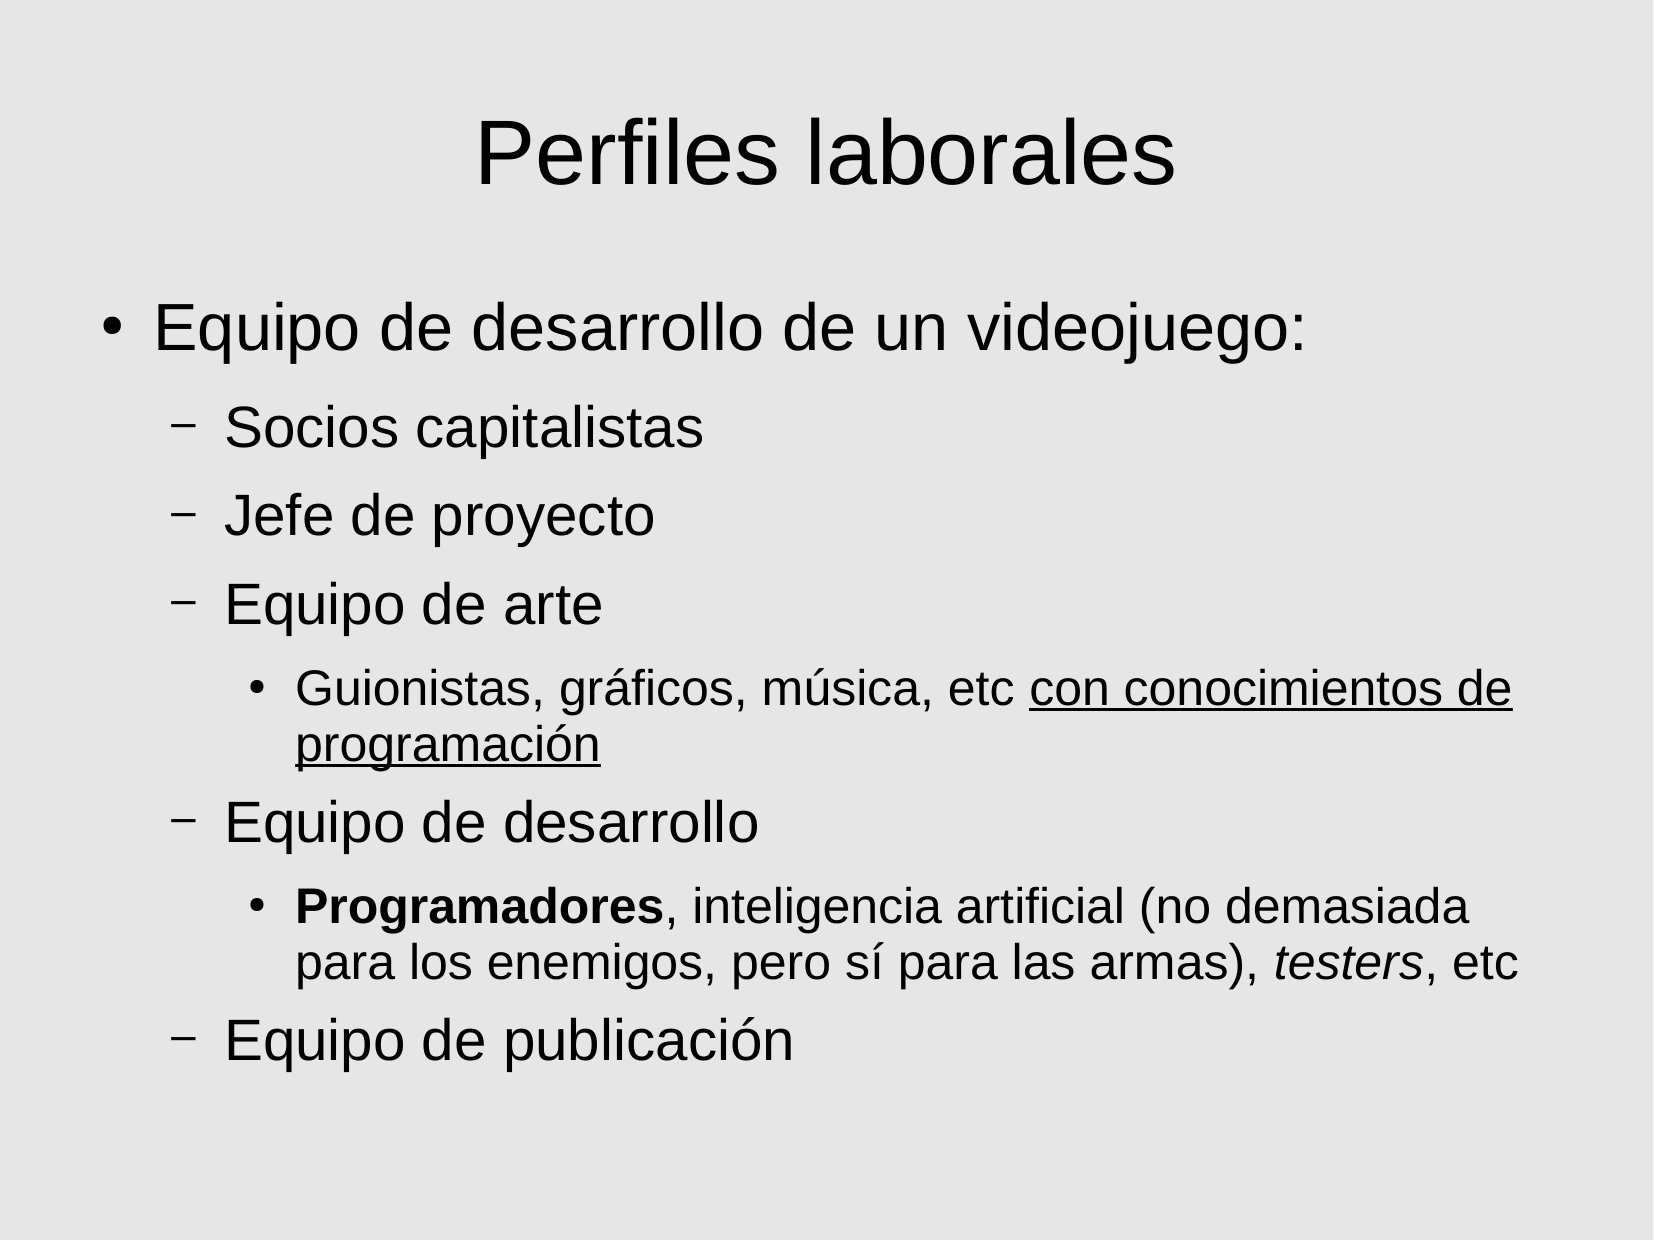

# Perfiles laborales
Equipo de desarrollo de un videojuego:
Socios capitalistas
Jefe de proyecto
Equipo de arte
Guionistas, gráficos, música, etc con conocimientos de programación
Equipo de desarrollo
Programadores, inteligencia artificial (no demasiada para los enemigos, pero sí para las armas), testers, etc
Equipo de publicación